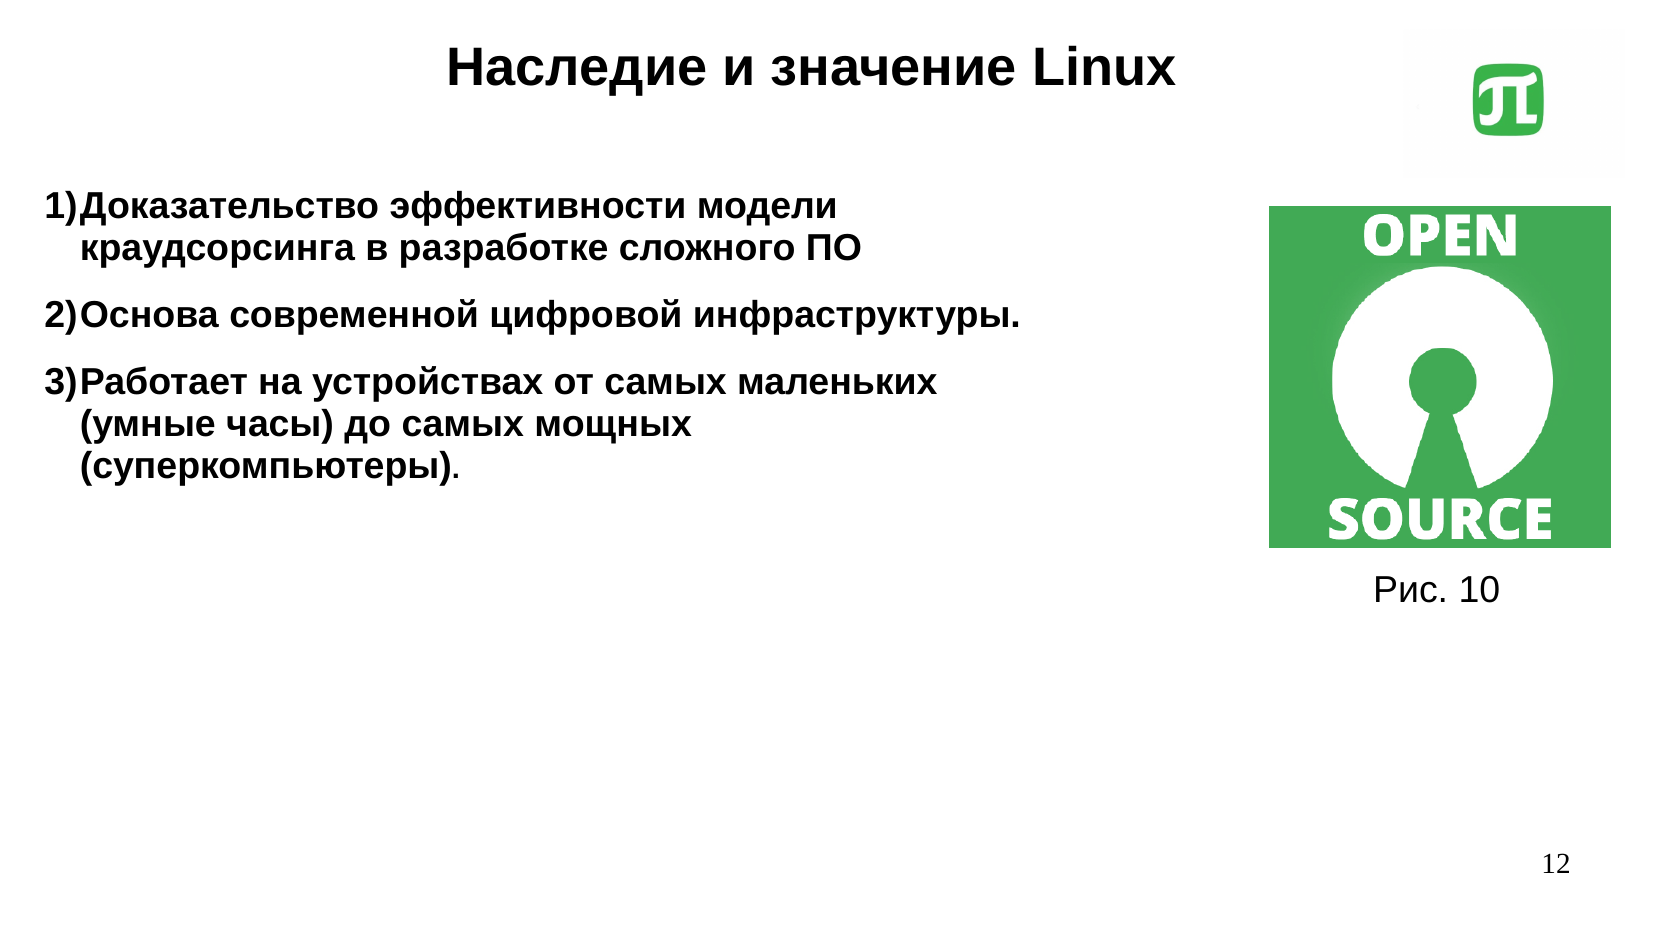

Наследие и значение Linux
Доказательство эффективности модели краудсорсинга в разработке сложного ПО
Основа современной цифровой инфраструктуры.
Работает на устройствах от самых маленьких (умные часы) до самых мощных (суперкомпьютеры).
Рис. 10
12